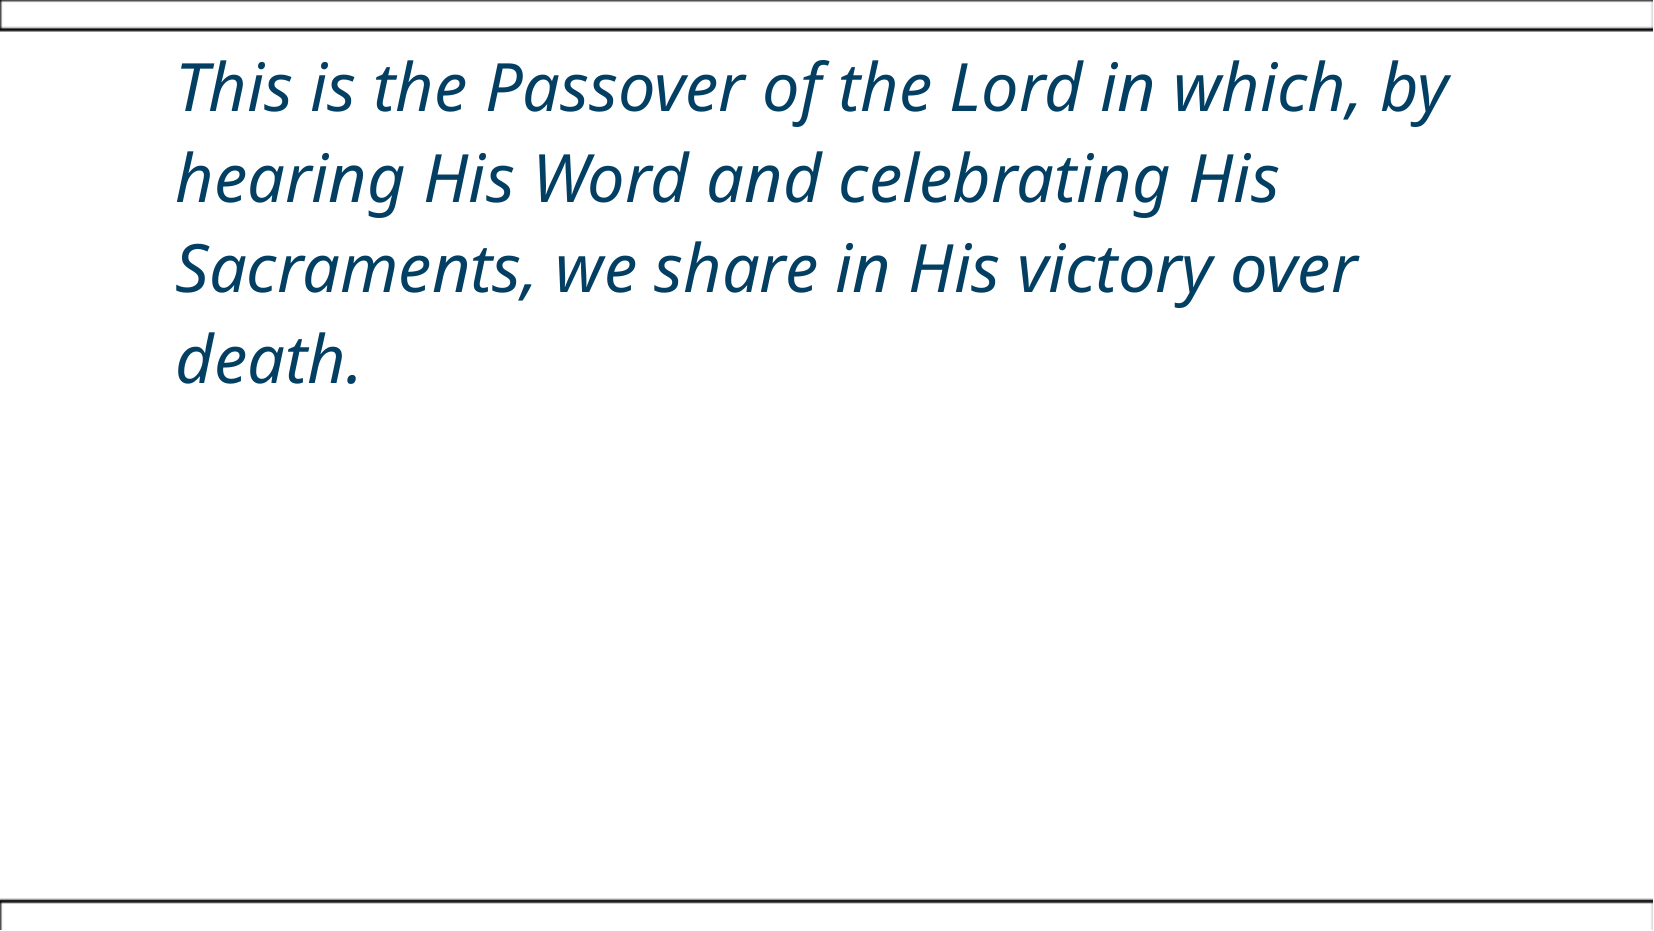

This is the Passover of the Lord in which, by
 hearing His Word and celebrating His
 Sacraments, we share in His victory over
 death.